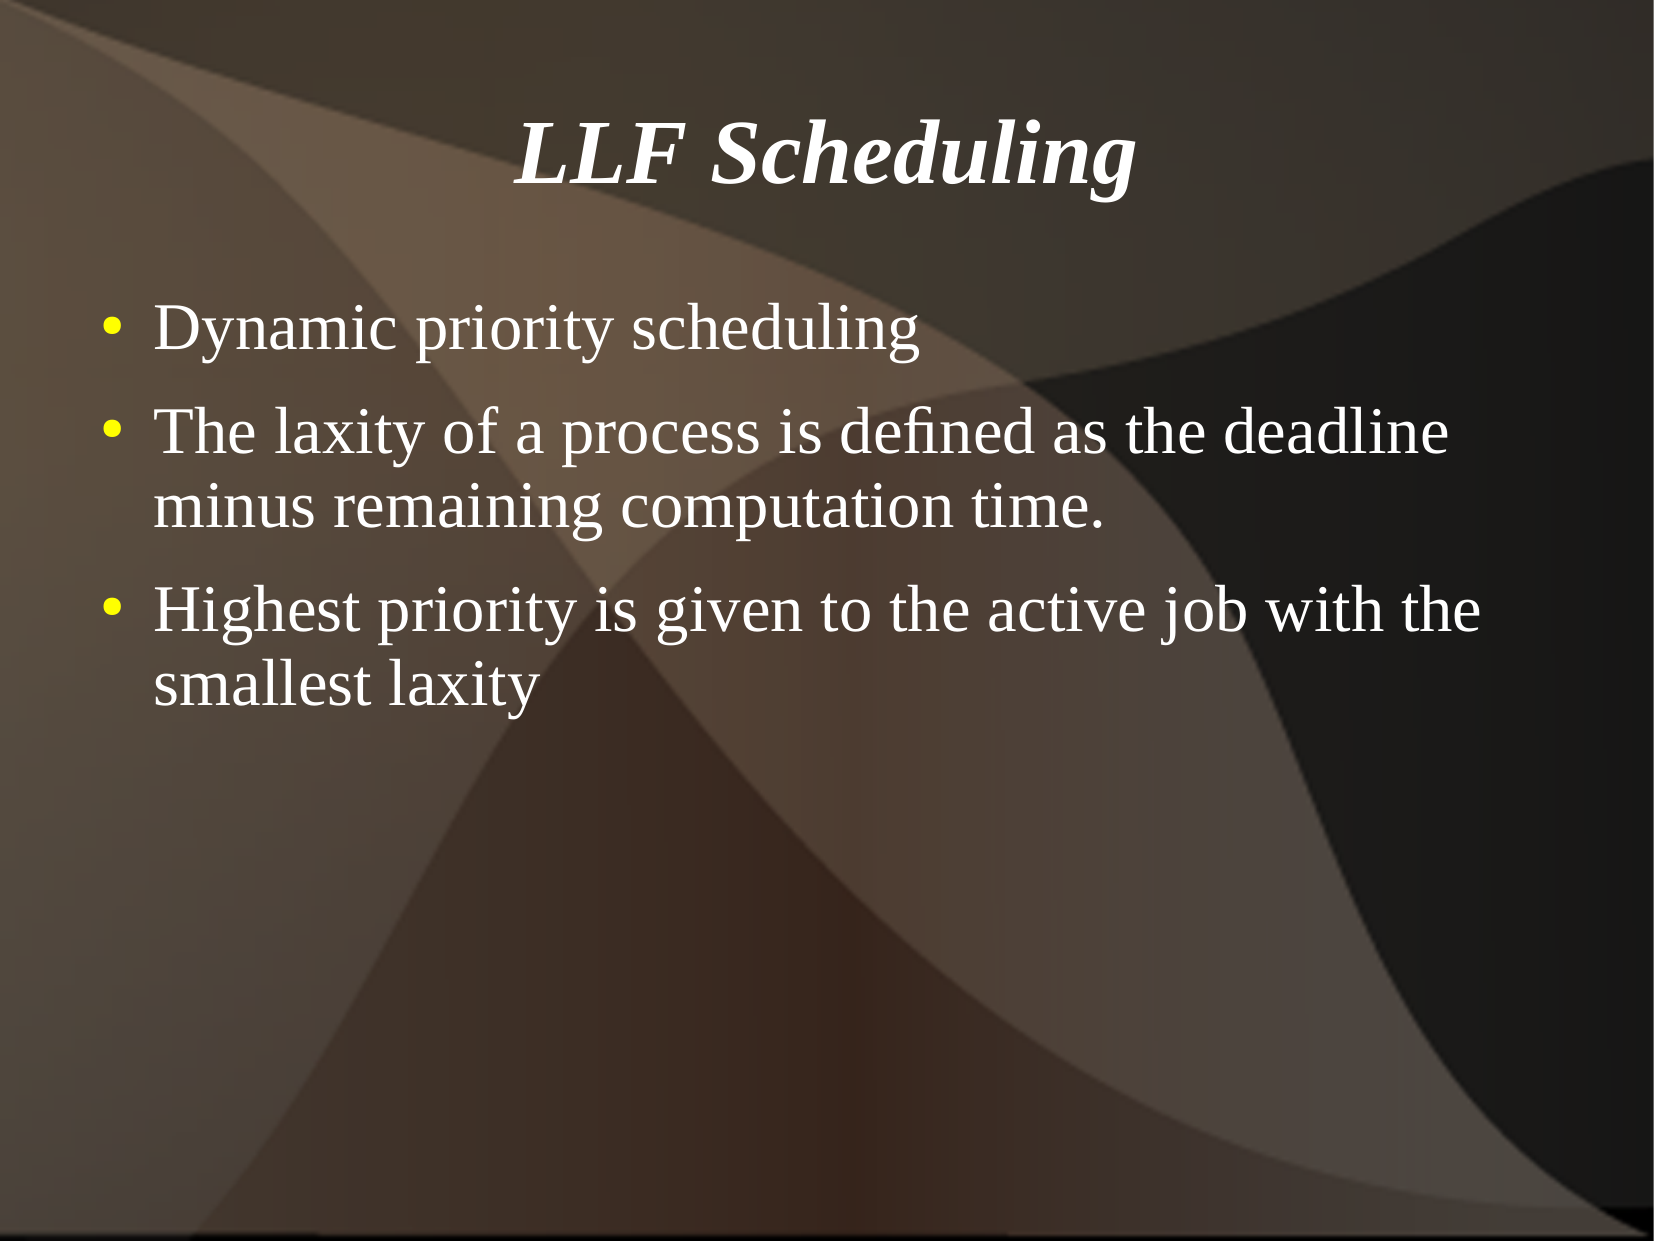

# LLF Scheduling
Dynamic priority scheduling
The laxity of a process is deﬁned as the deadline minus remaining computation time.
Highest priority is given to the active job with the smallest laxity